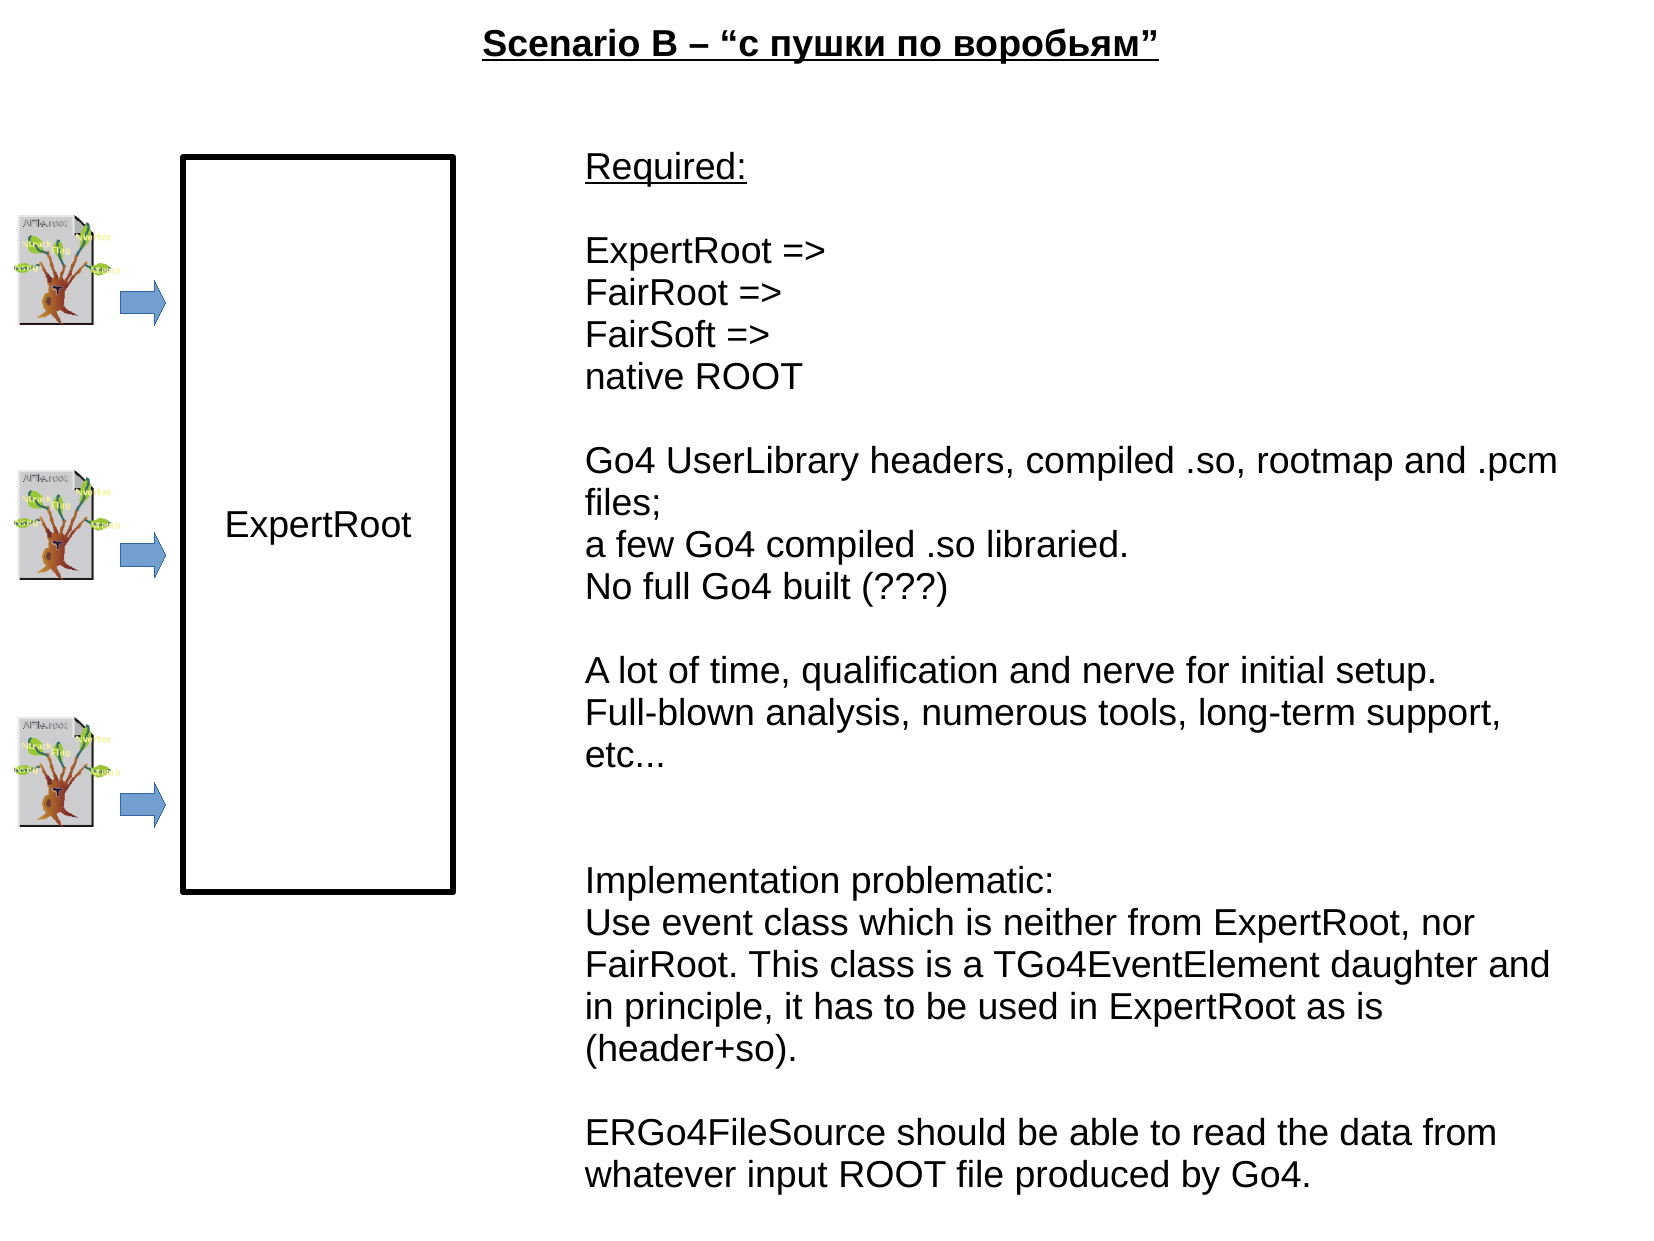

Scenario B – “с пушки по воробьям”
Required:
ExpertRoot =>
FairRoot =>
FairSoft =>
native ROOT
Go4 UserLibrary headers, compiled .so, rootmap and .pcm files;
a few Go4 compiled .so libraried.
No full Go4 built (???)
A lot of time, qualification and nerve for initial setup.
Full-blown analysis, numerous tools, long-term support, etc...
Implementation problematic:
Use event class which is neither from ExpertRoot, nor FairRoot. This class is a TGo4EventElement daughter and in principle, it has to be used in ExpertRoot as is (header+so).
ERGo4FileSource should be able to read the data from whatever input ROOT file produced by Go4.
ExpertRoot